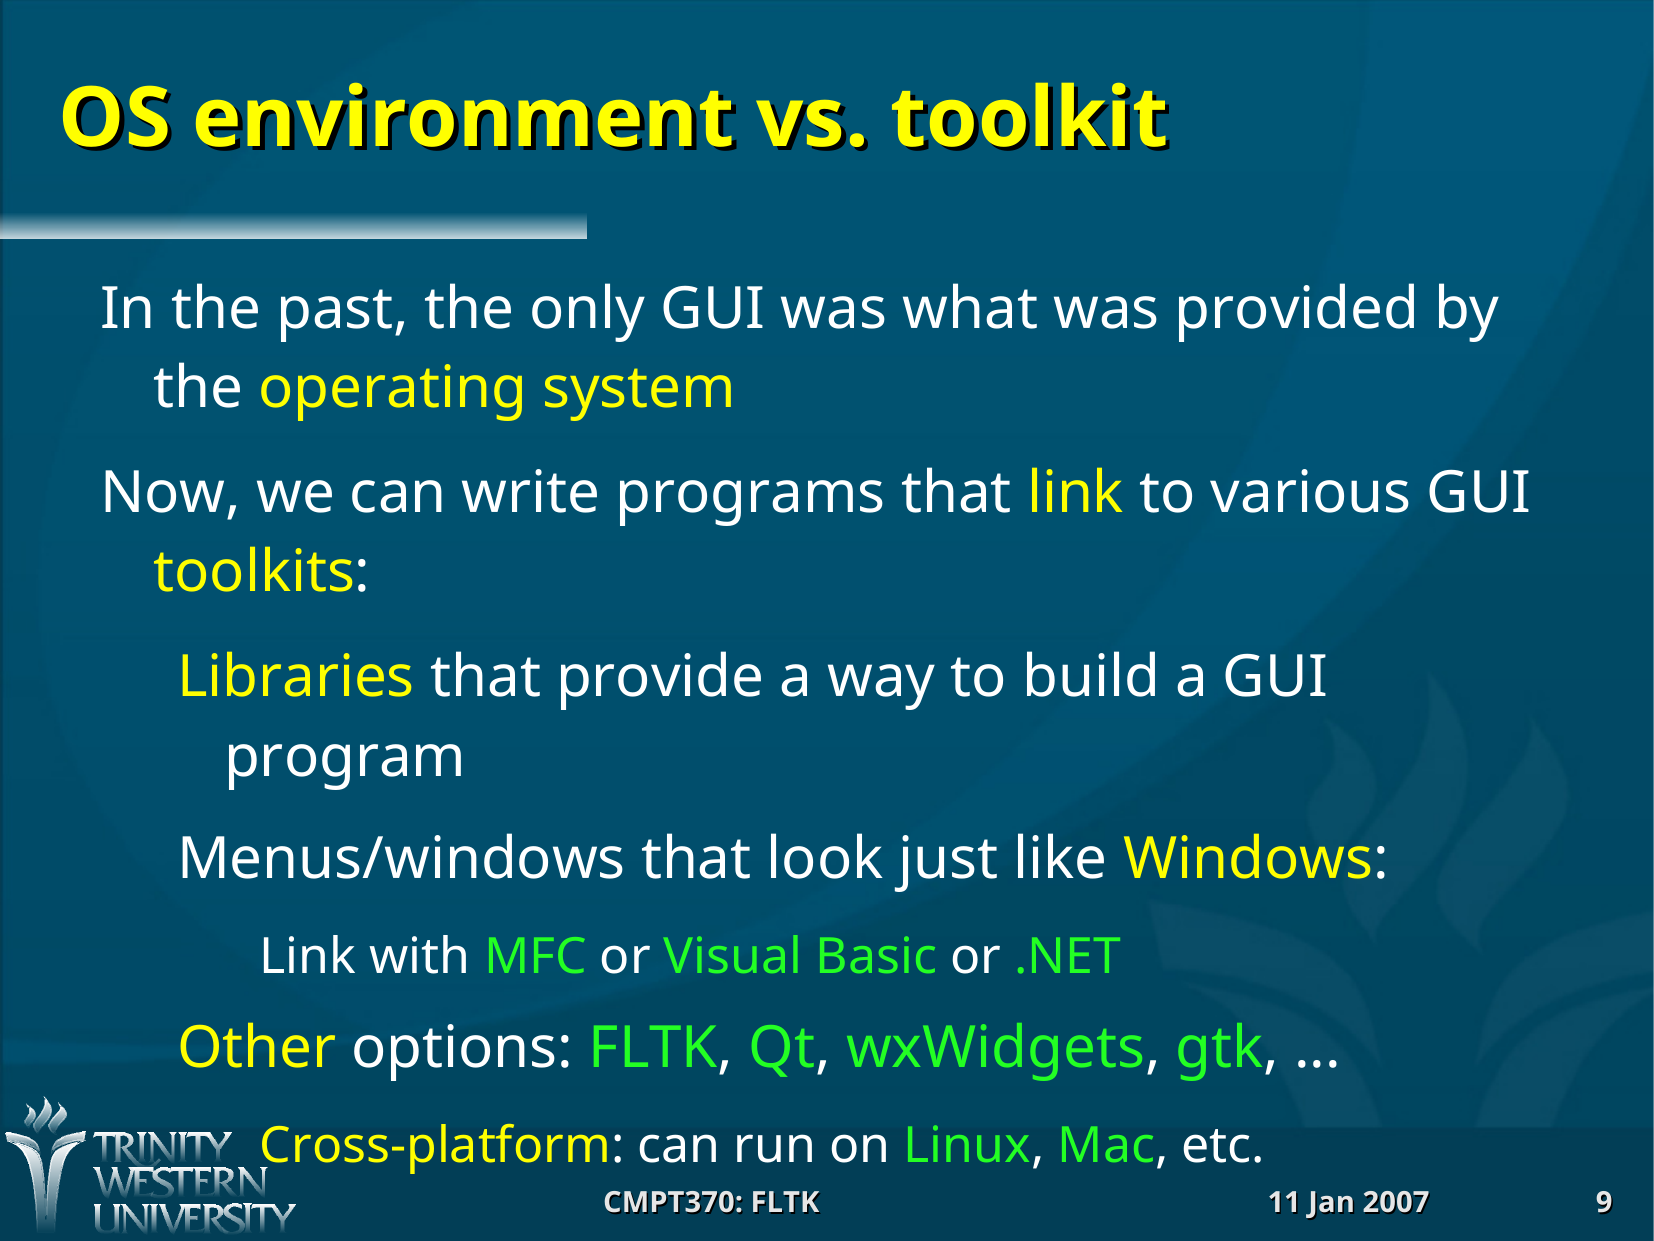

# OS environment vs. toolkit
In the past, the only GUI was what was provided by the operating system
Now, we can write programs that link to various GUI toolkits:
Libraries that provide a way to build a GUI program
Menus/windows that look just like Windows:
Link with MFC or Visual Basic or .NET
Other options: FLTK, Qt, wxWidgets, gtk, ...
Cross-platform: can run on Linux, Mac, etc.
CMPT370: FLTK
11 Jan 2007
9